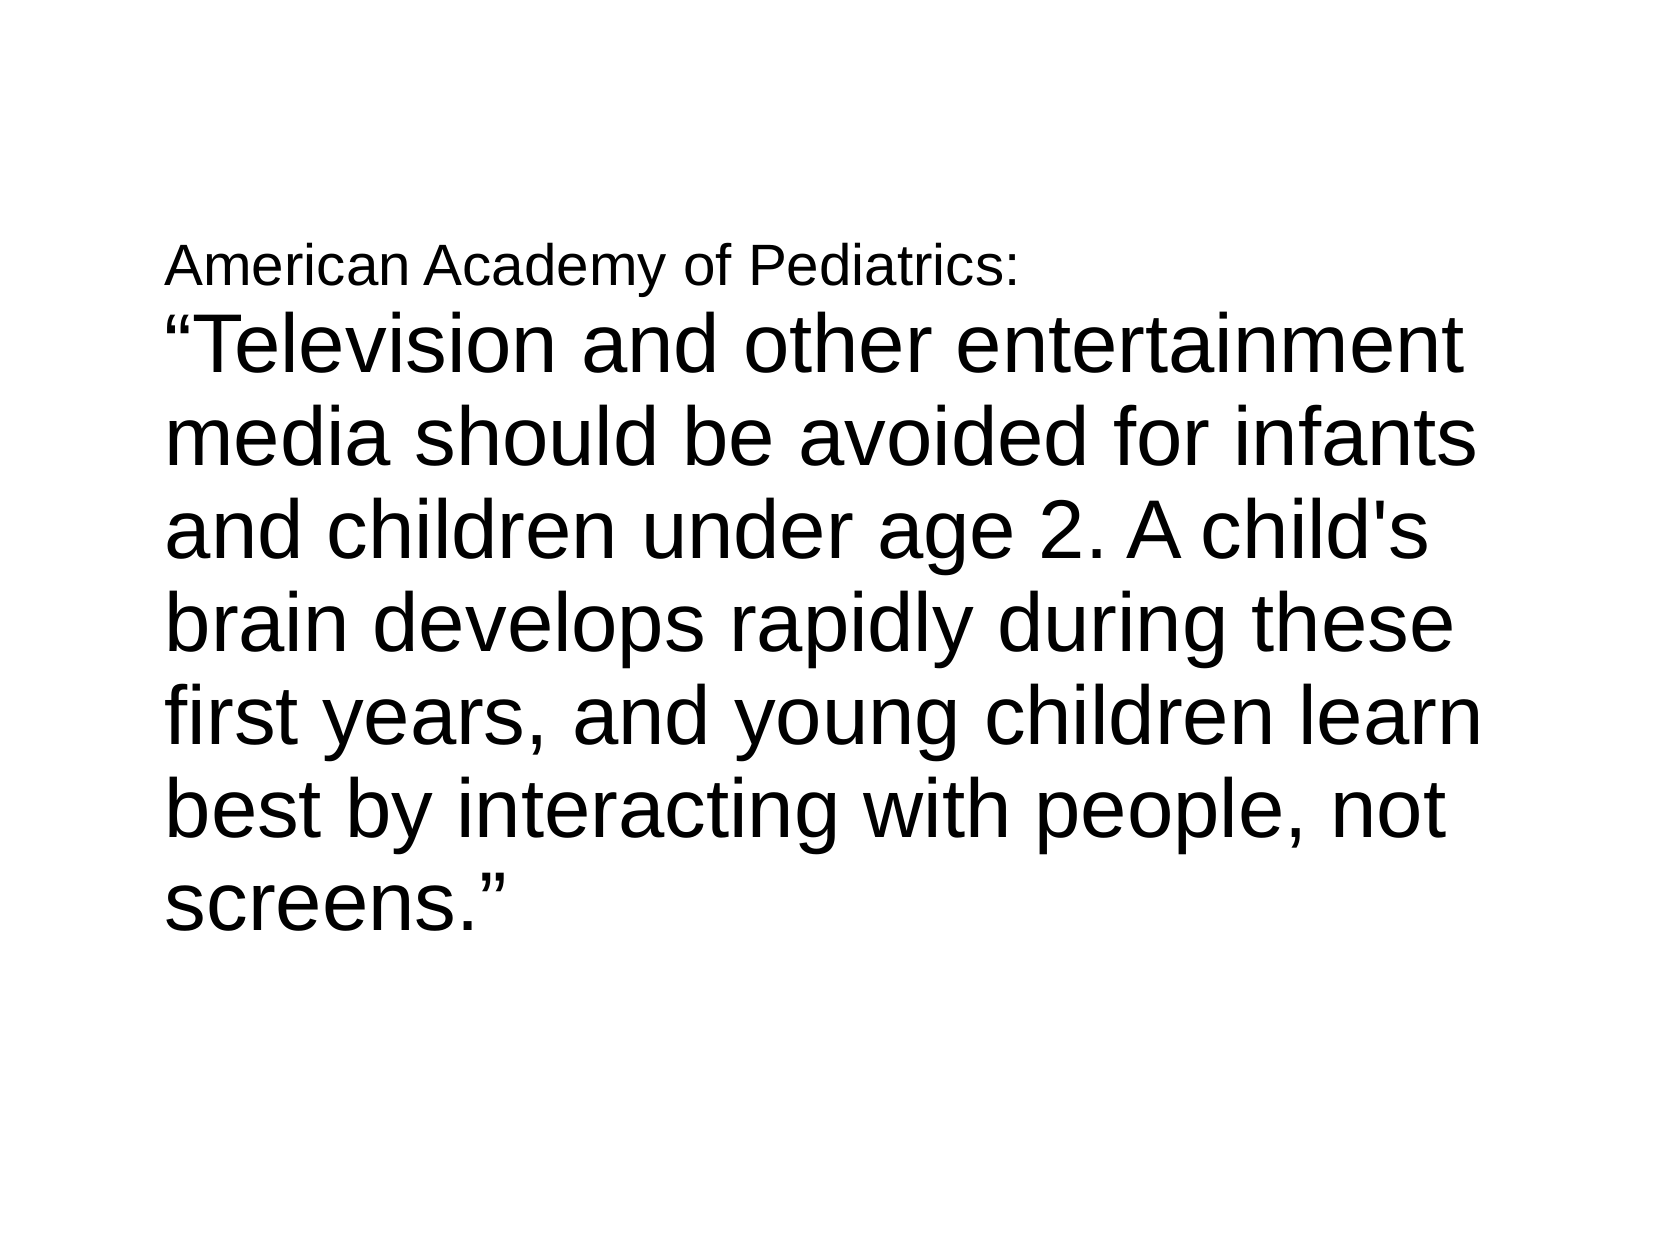

American Academy of Pediatrics:
“Television and other entertainment media should be avoided for infants and children under age 2. A child's brain develops rapidly during these first years, and young children learn best by interacting with people, not screens.”